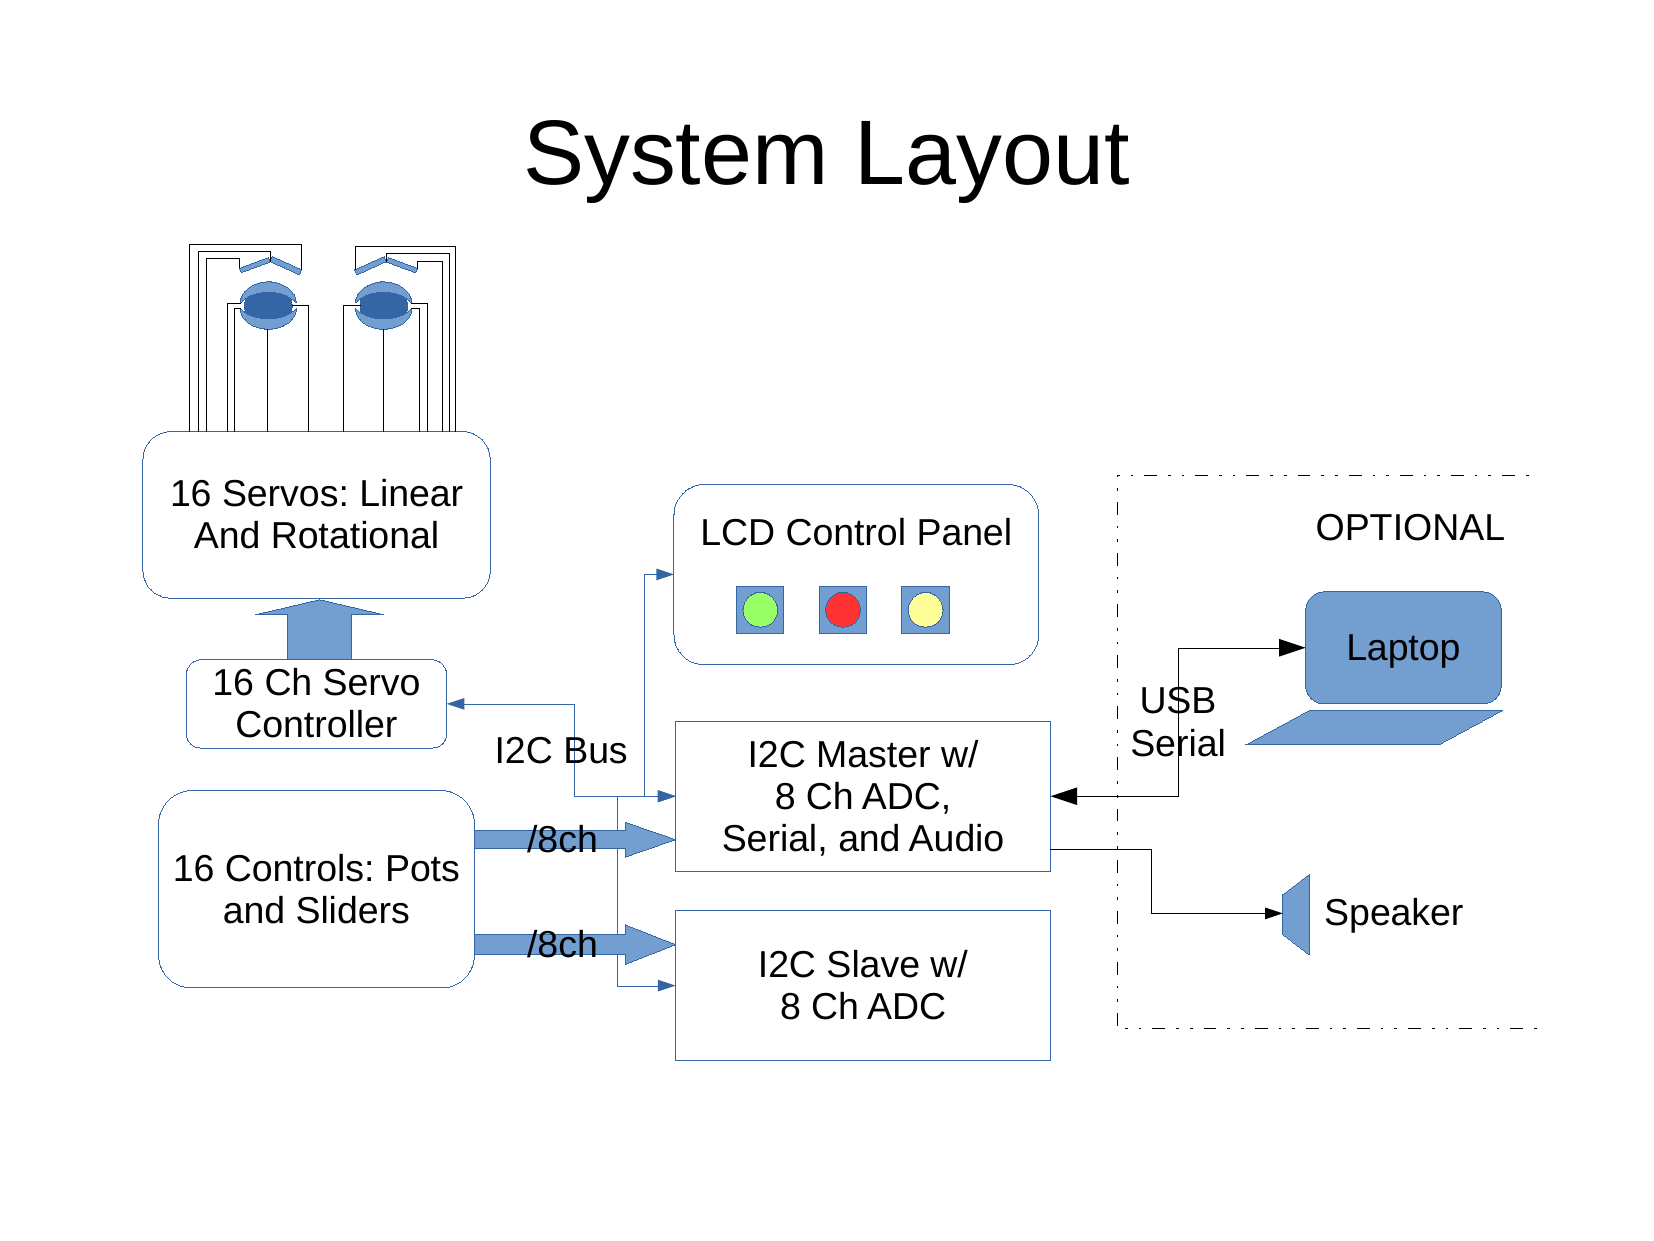

# System Layout
16 Servos: Linear
And Rotational
LCD Control Panel
OPTIONAL
Laptop
16 Ch Servo
Controller
I2C Master w/
8 Ch ADC,
Serial, and Audio
16 Controls: Pots
and Sliders
/8ch
Speaker
I2C Slave w/
8 Ch ADC
/8ch